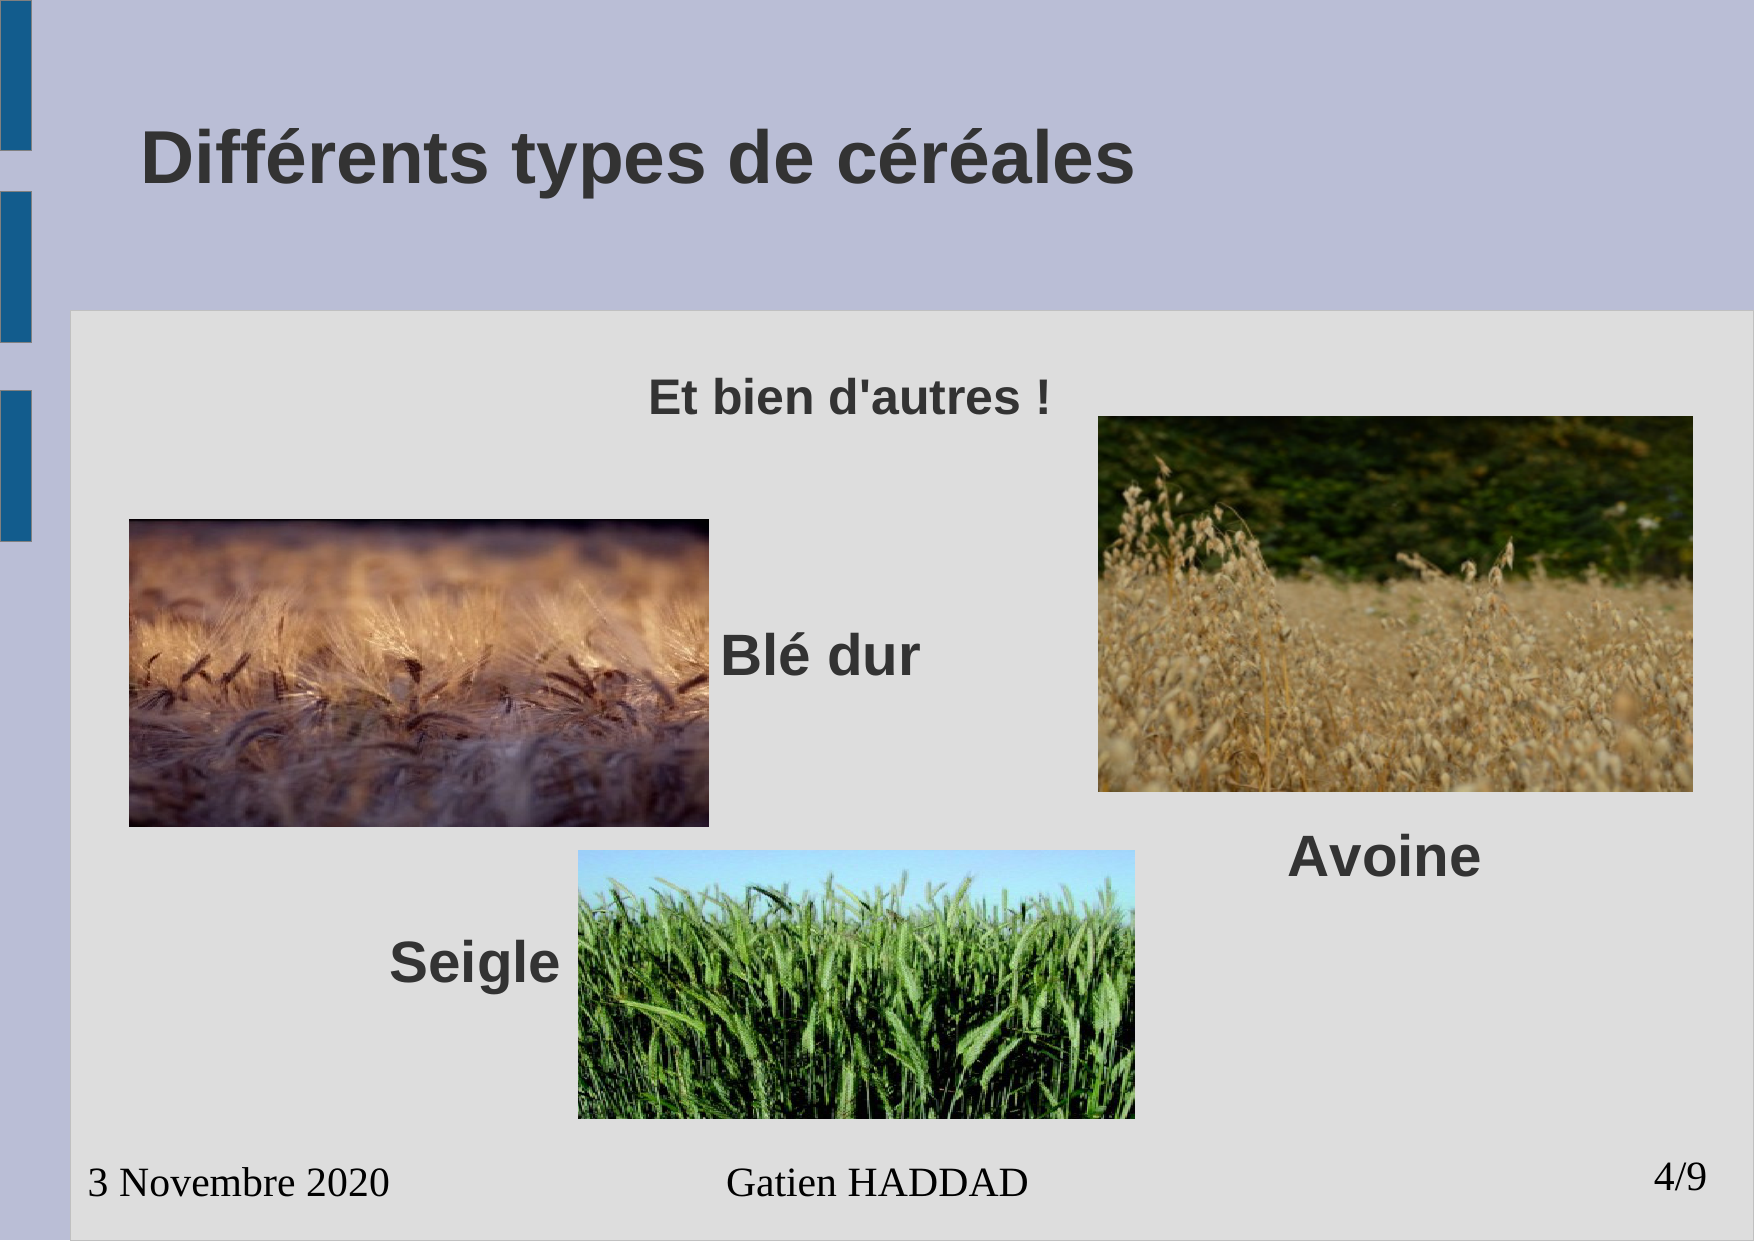

# Différents types de céréales
Et bien d'autres !
Blé dur
Avoine
Seigle